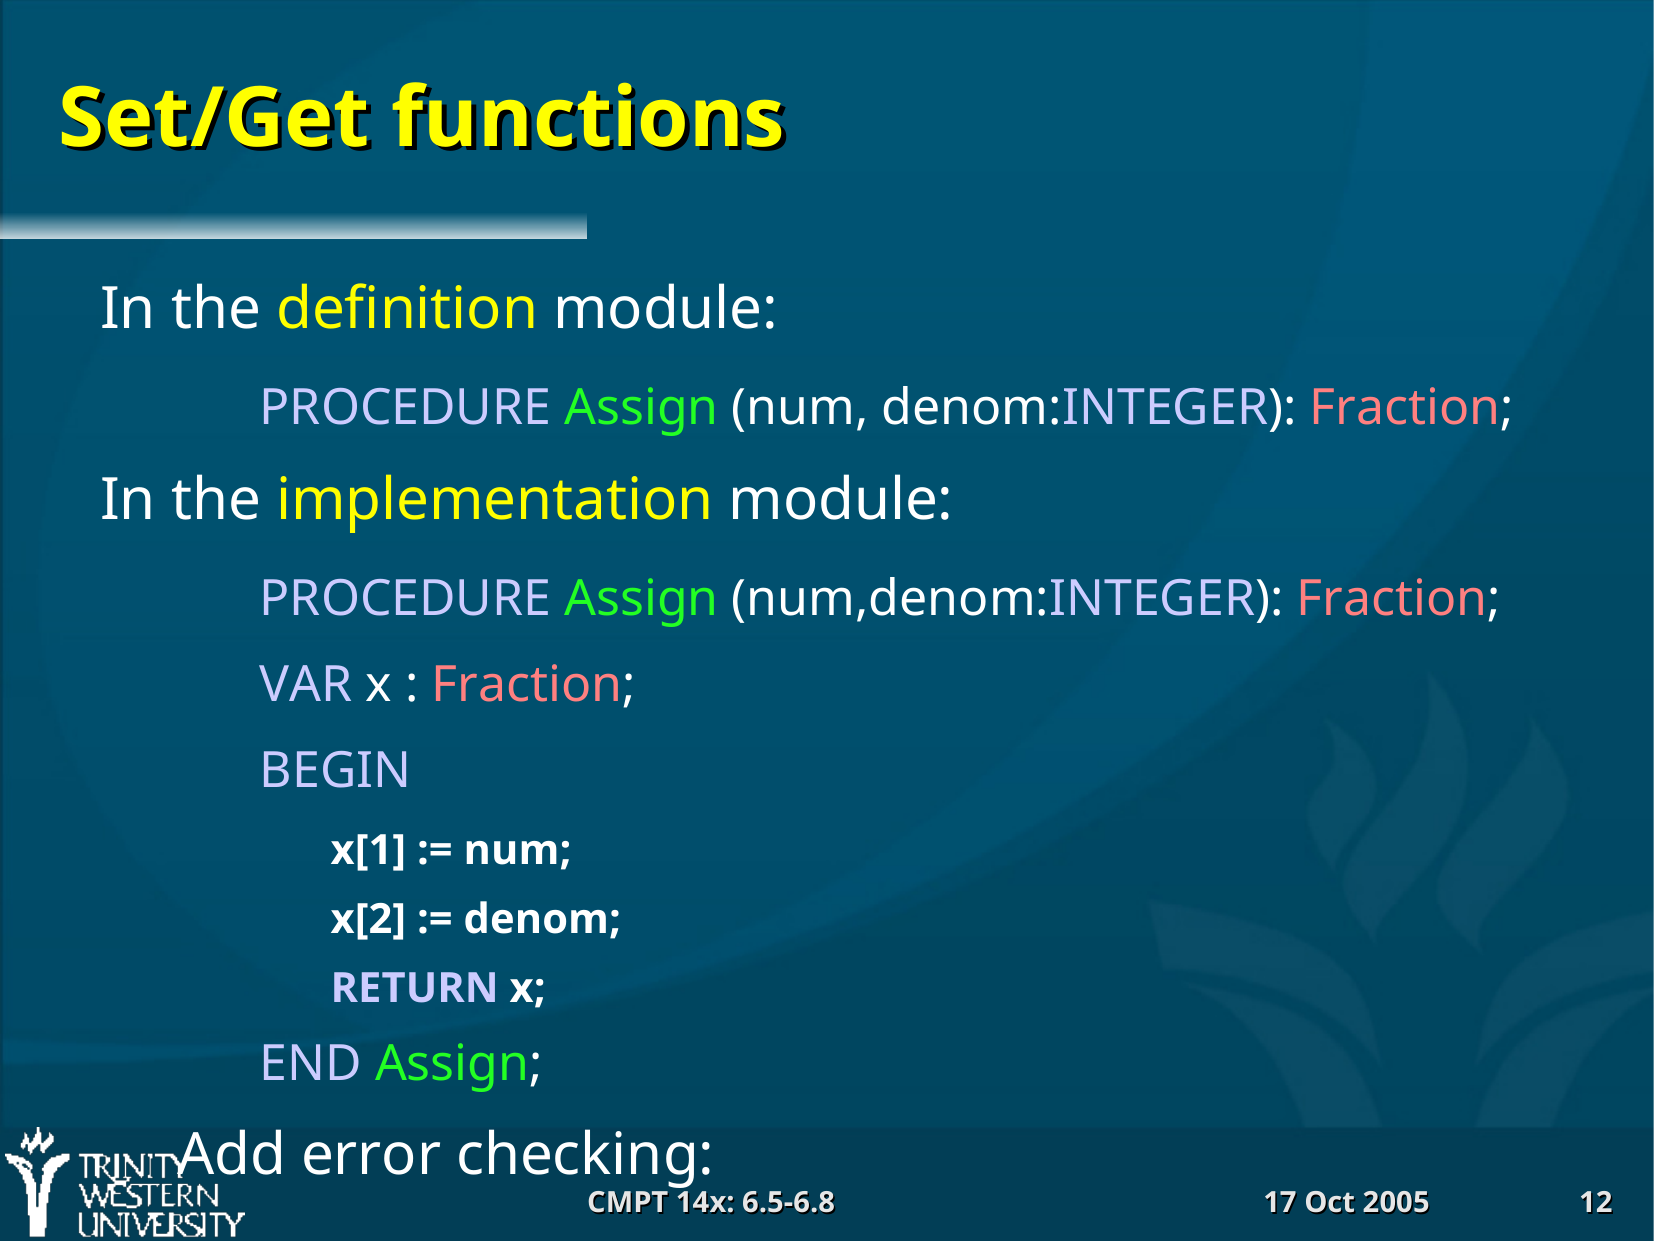

# Set/Get functions
In the definition module:
PROCEDURE Assign (num, denom:INTEGER): Fraction;
In the implementation module:
PROCEDURE Assign (num,denom:INTEGER): Fraction;
VAR x : Fraction;
BEGIN
x[1] := num;
x[2] := denom;
RETURN x;
END Assign;
Add error checking:
CMPT 14x: 6.5-6.8
17 Oct 2005
12